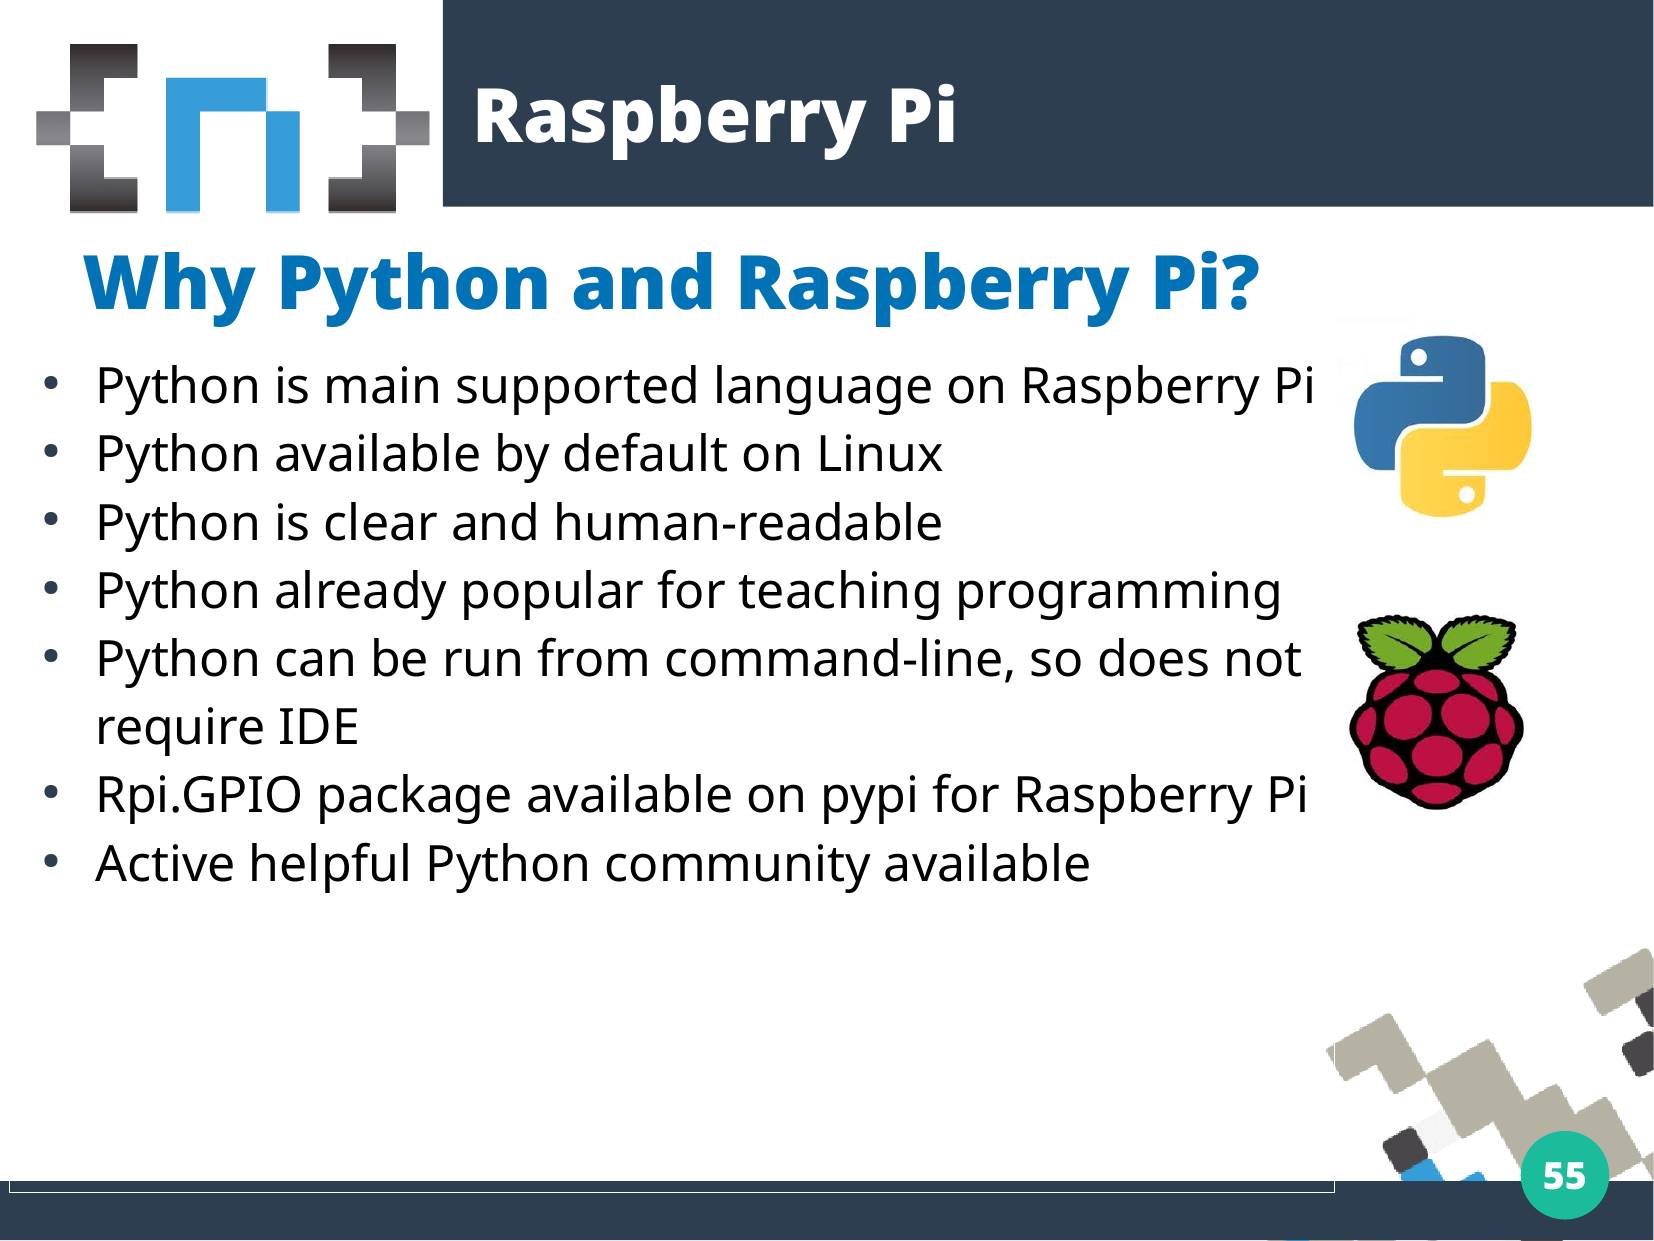

# Raspberry Pi
Why Python and Raspberry Pi?
Python is main supported language on Raspberry Pi
Python available by default on Linux
Python is clear and human-readable
Python already popular for teaching programming
Python can be run from command-line, so does not require IDE
Rpi.GPIO package available on pypi for Raspberry Pi
Active helpful Python community available
55